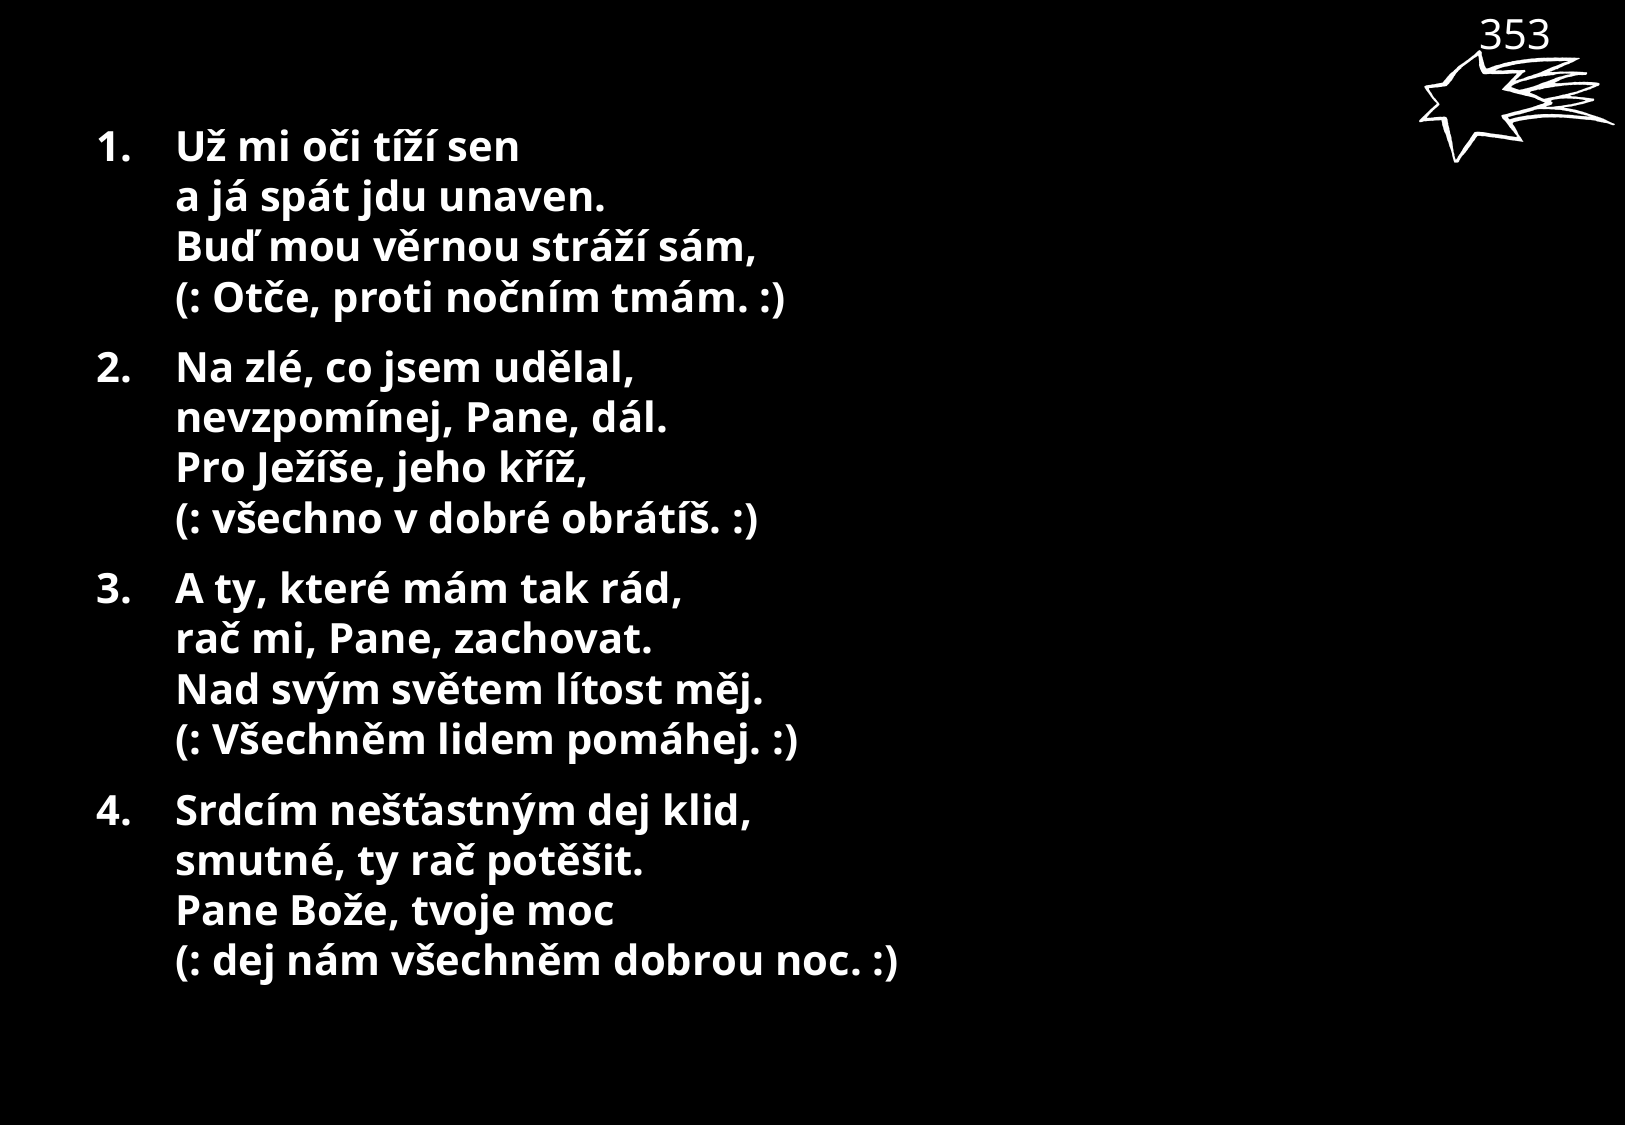

353
# 1. 	Už mi oči tíží sen a já spát jdu unaven. Buď mou věrnou stráží sám, (: Otče, proti nočním tmám. :)
Na zlé, co jsem udělal,
nevzpomínej, Pane, dál.
Pro Ježíše, jeho kříž,
(: všechno v dobré obrátíš. :)
A ty, které mám tak rád,
rač mi, Pane, zachovat.
Nad svým světem lítost měj.
(: Všechněm lidem pomáhej. :)
4. 	Srdcím nešťastným dej klid,
smutné, ty rač potěšit.
Pane Bože, tvoje moc
(: dej nám všechněm dobrou noc. :)